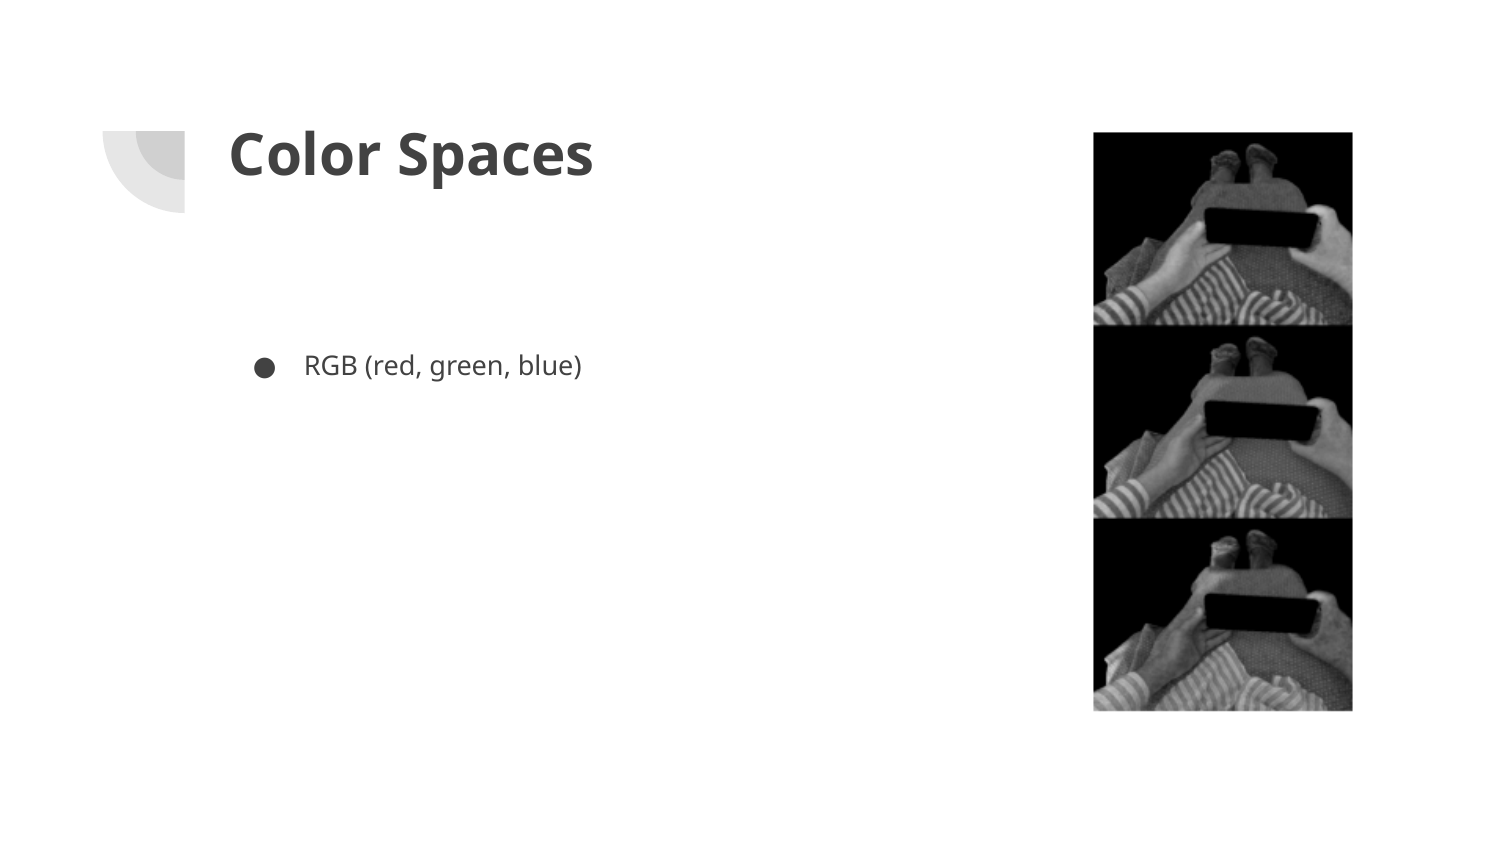

# Color Spaces
RGB (red, green, blue)